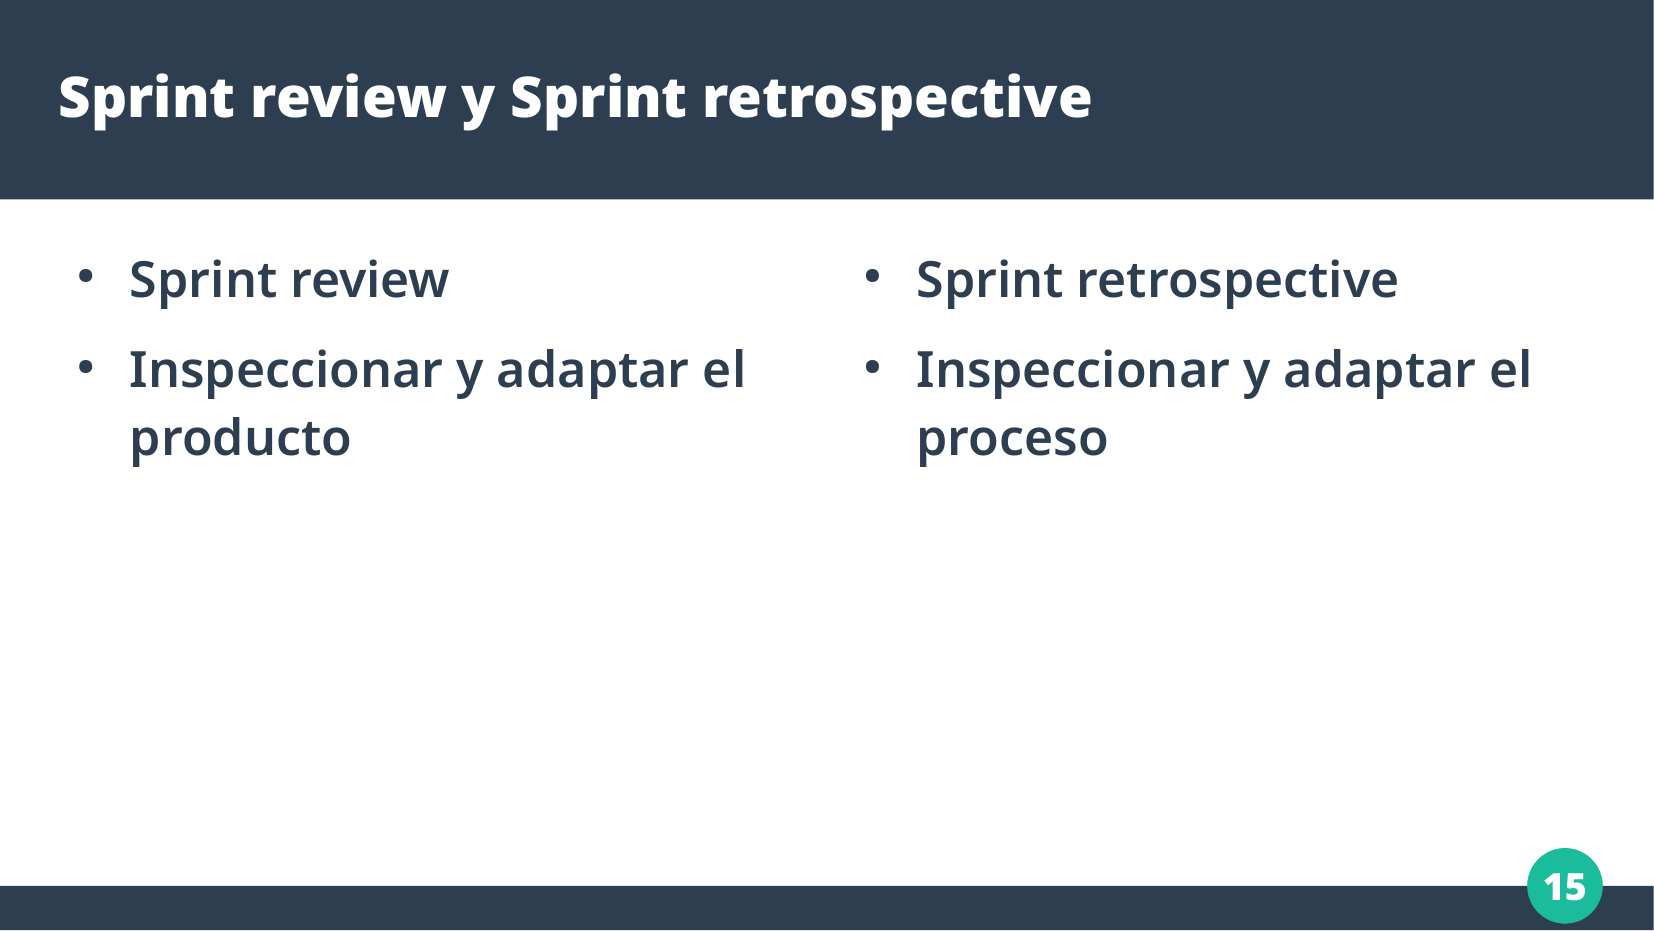

# Sprint review y Sprint retrospective
Sprint review
Inspeccionar y adaptar el producto
Sprint retrospective
Inspeccionar y adaptar el proceso